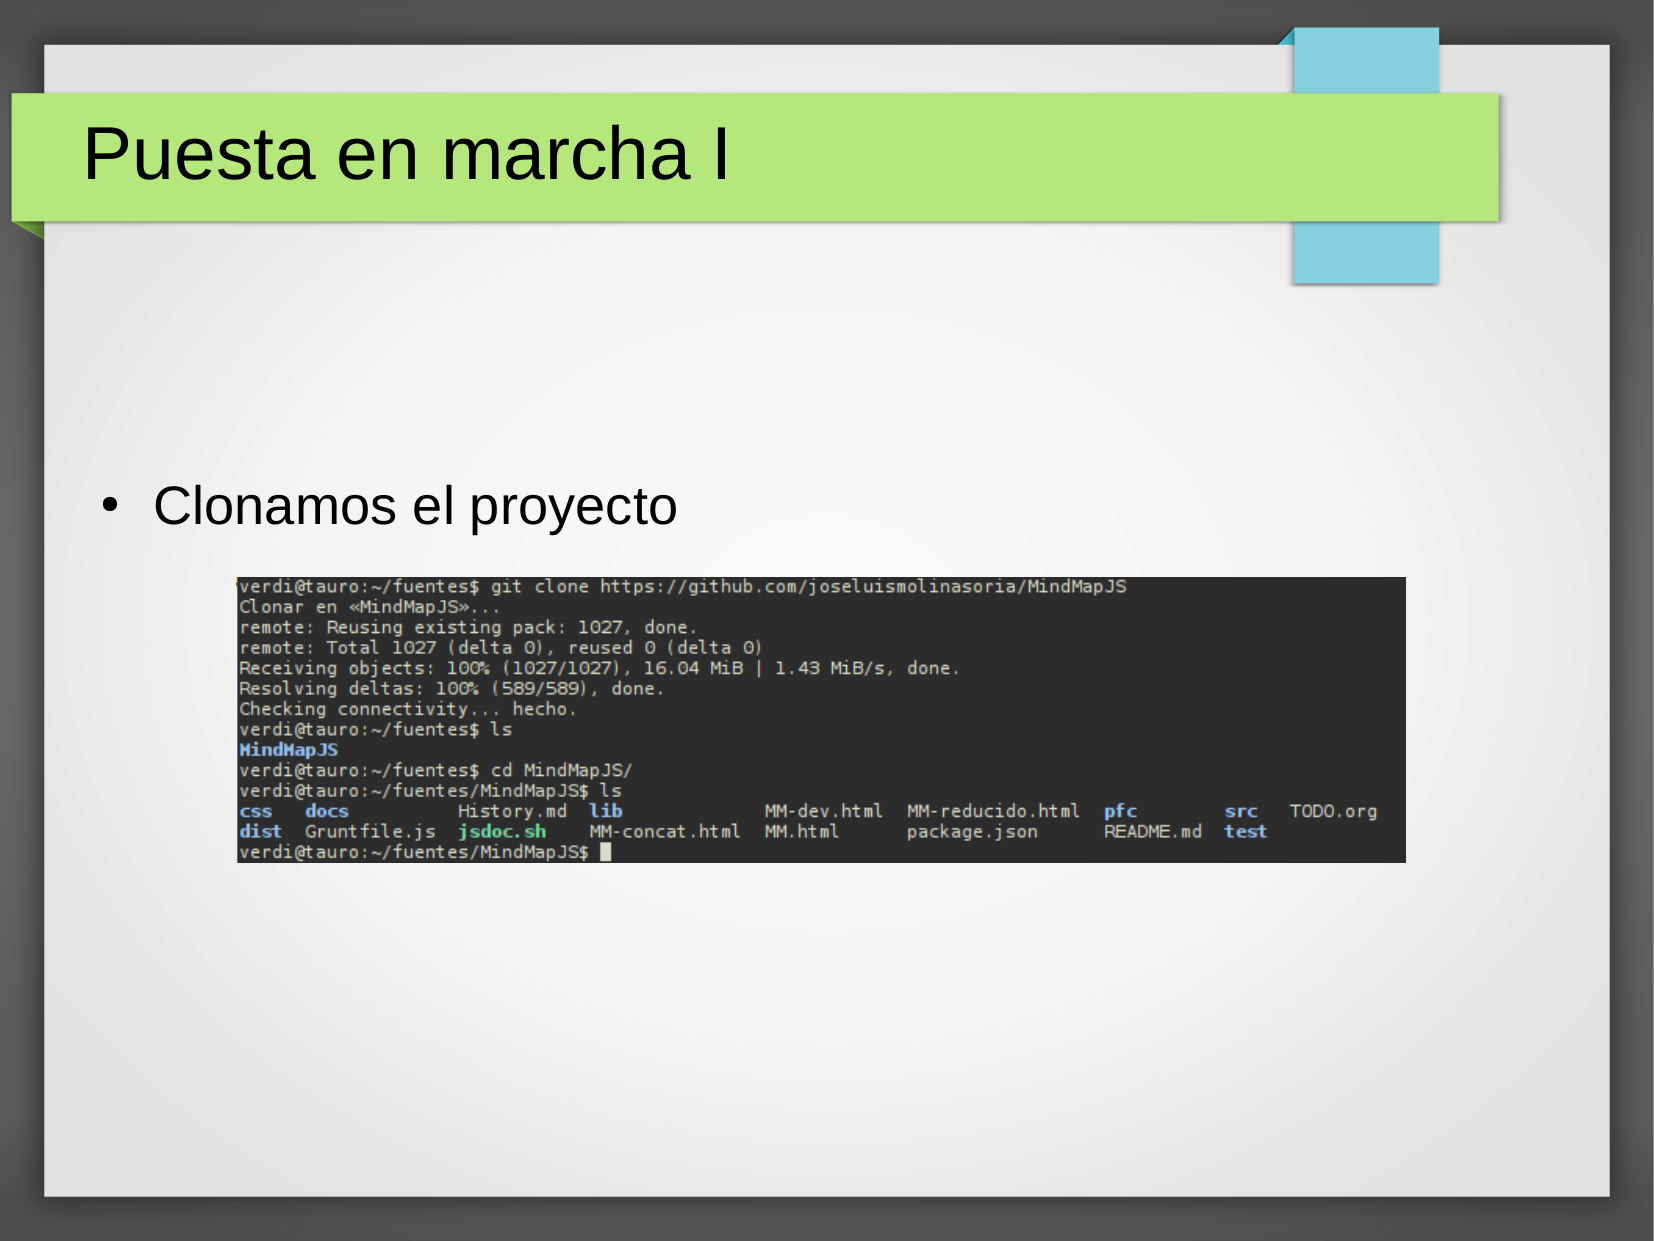

# Puesta en marcha I
Clonamos el proyecto